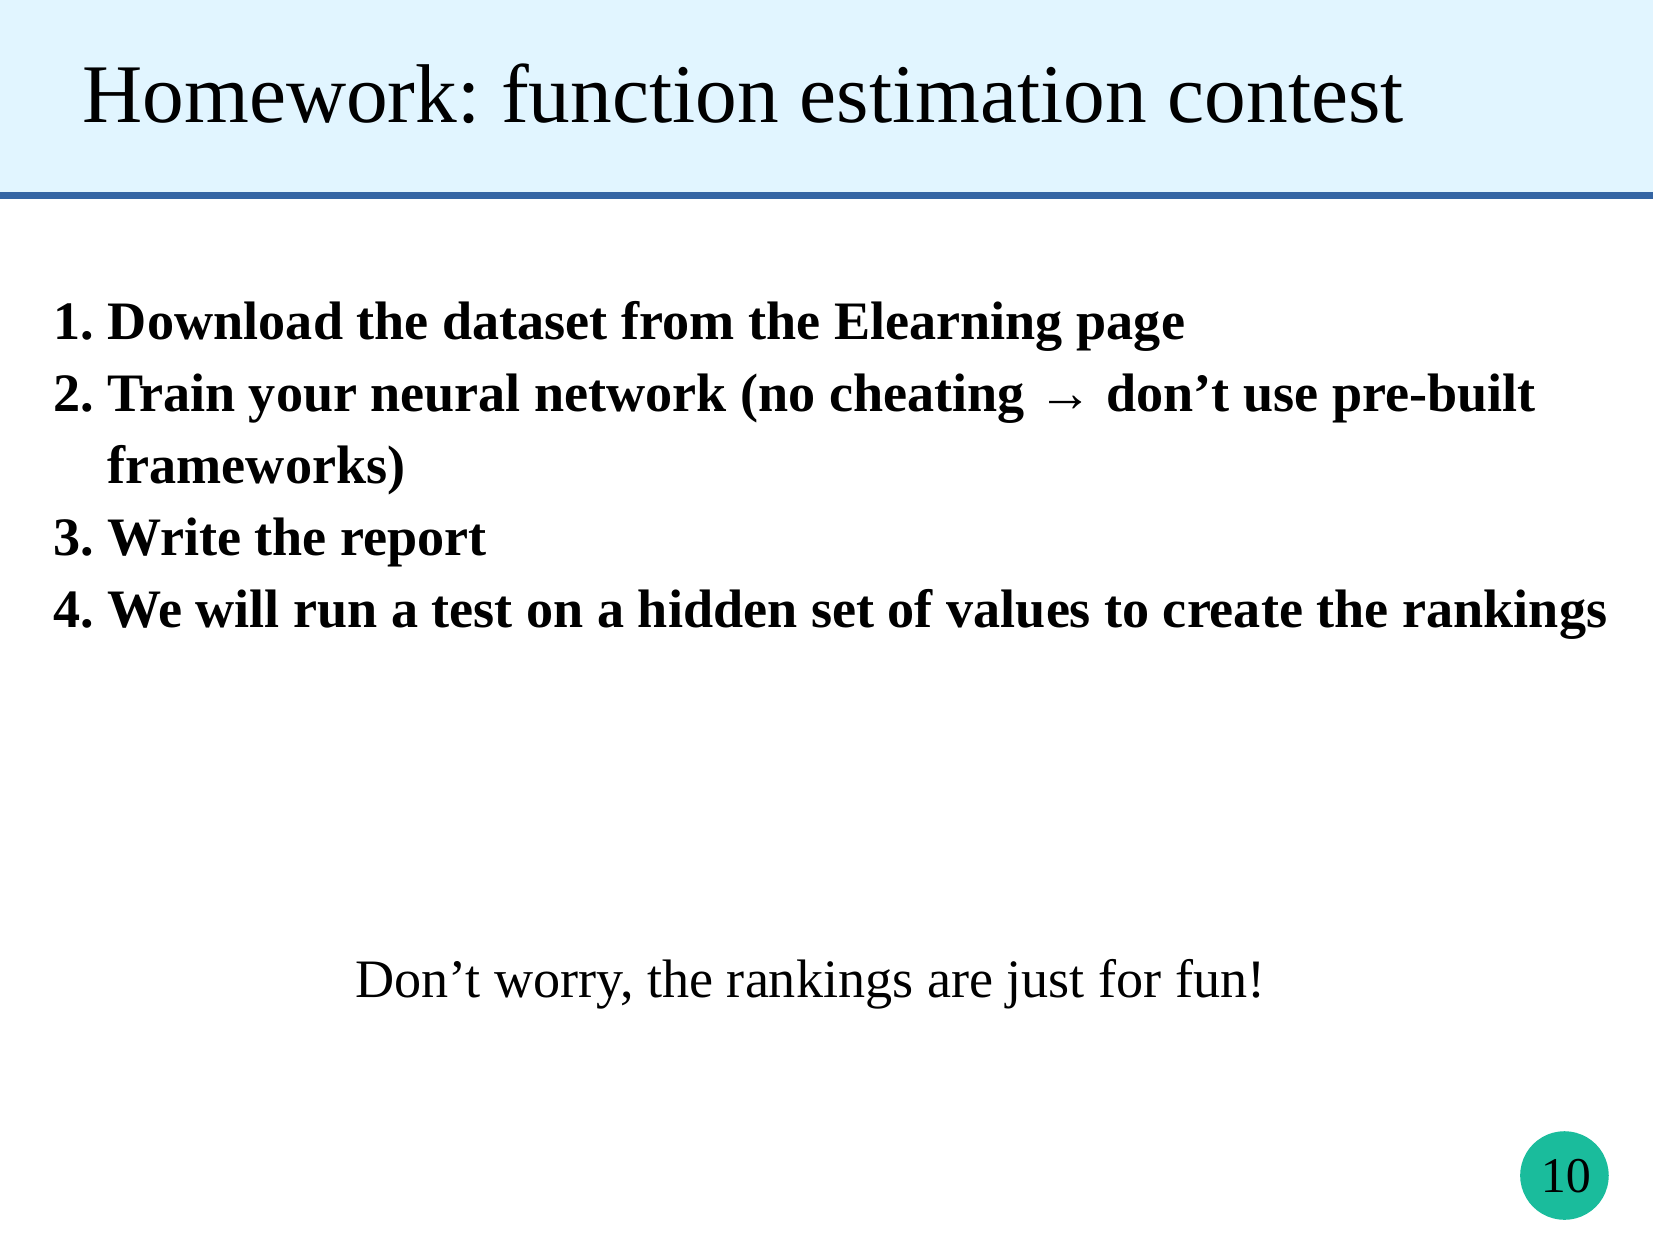

# Homework: function estimation contest
1. Download the dataset from the Elearning page
2. Train your neural network (no cheating → don’t use pre-built
 frameworks)
3. Write the report
4. We will run a test on a hidden set of values to create the rankings
Don’t worry, the rankings are just for fun!